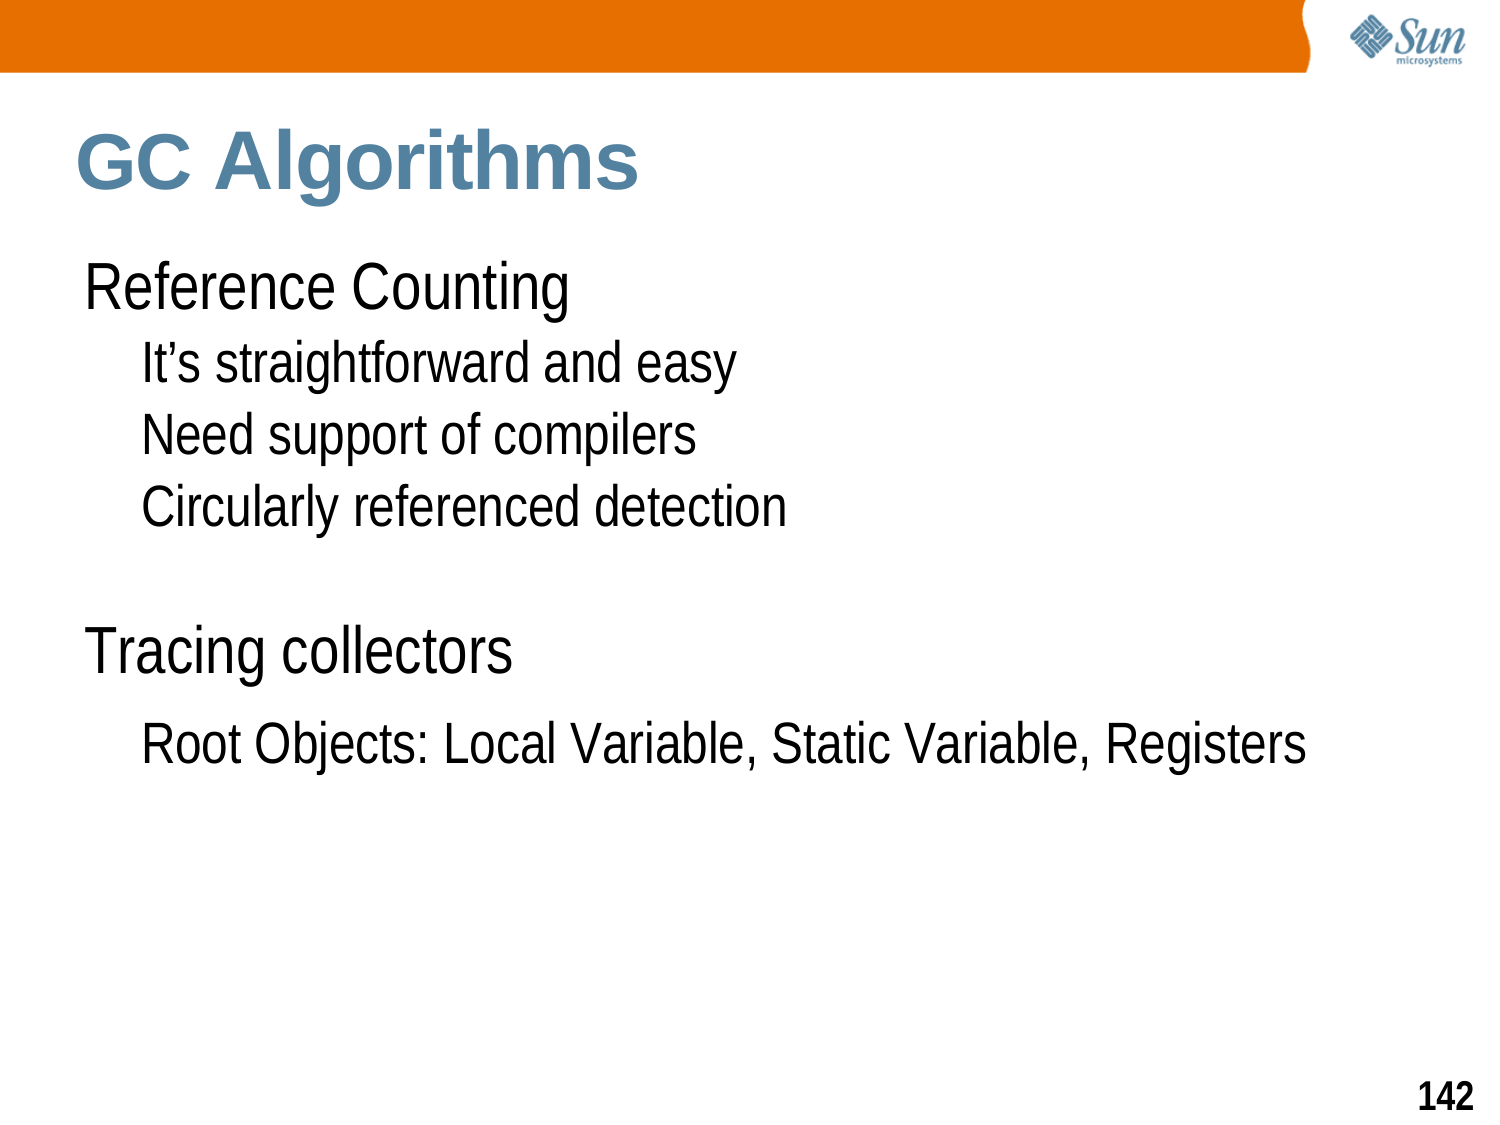

# GC Algorithms
Reference Counting
It’s straightforward and easy
Need support of compilers
Circularly referenced detection
Tracing collectors
Root Objects: Local Variable, Static Variable, Registers